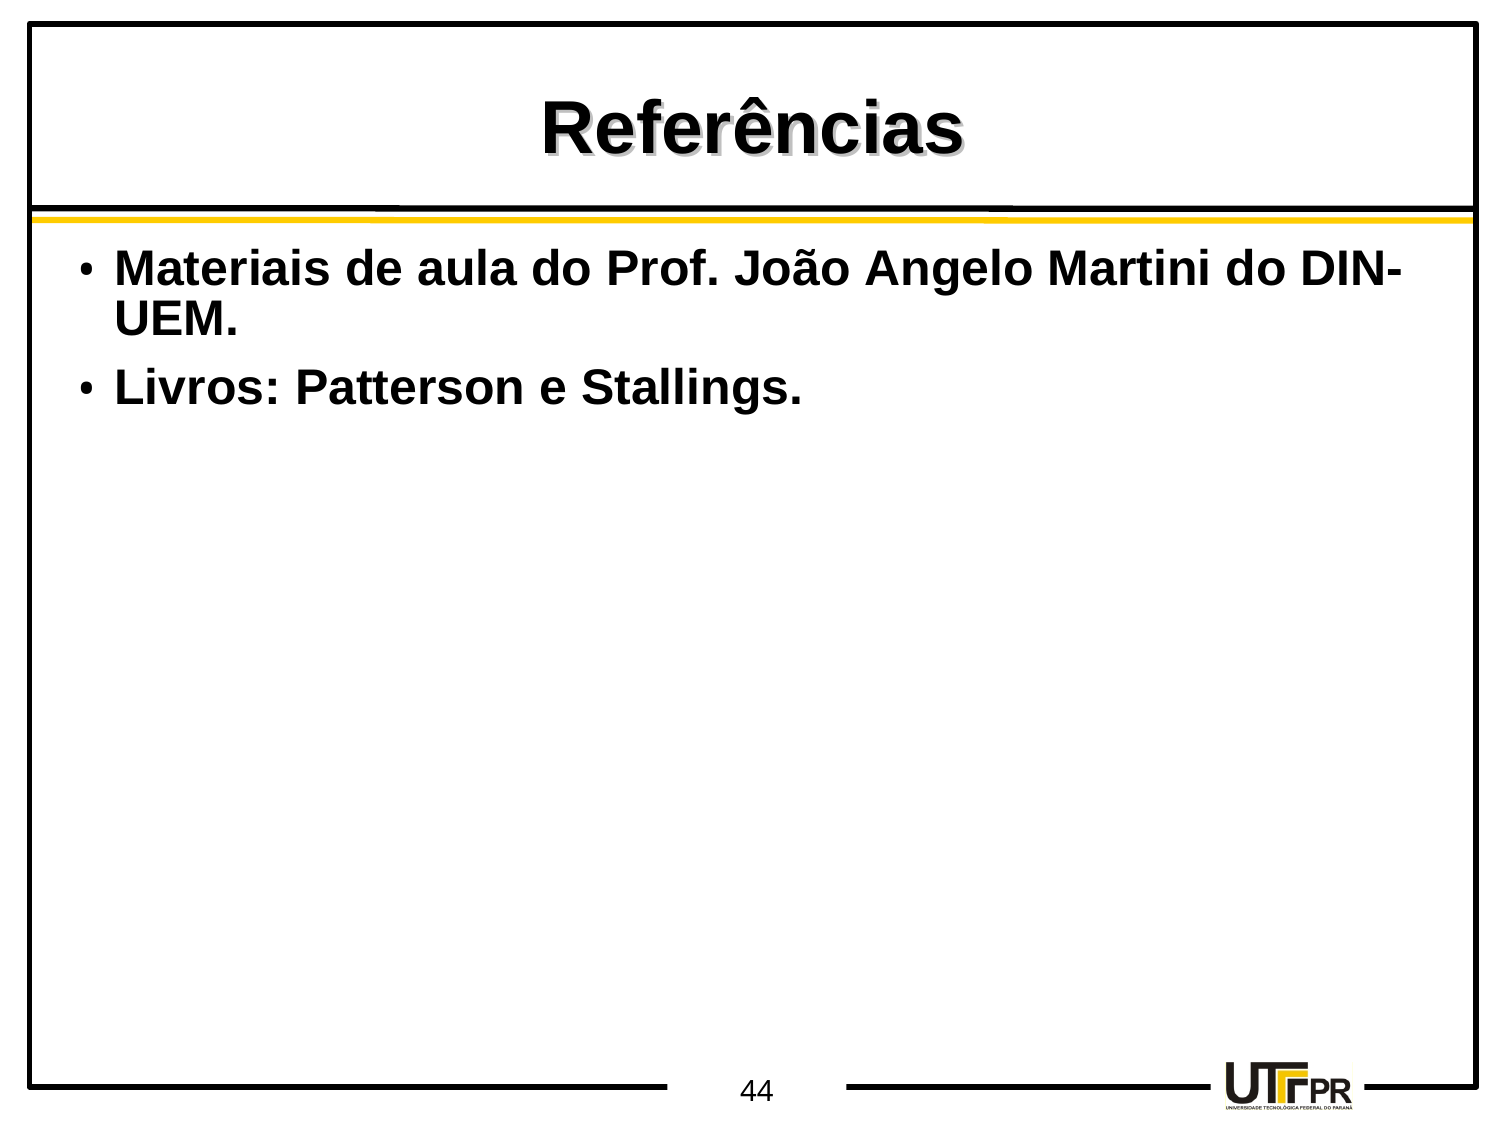

Referências
# Materiais de aula do Prof. João Angelo Martini do DIN-UEM.
Livros: Patterson e Stallings.